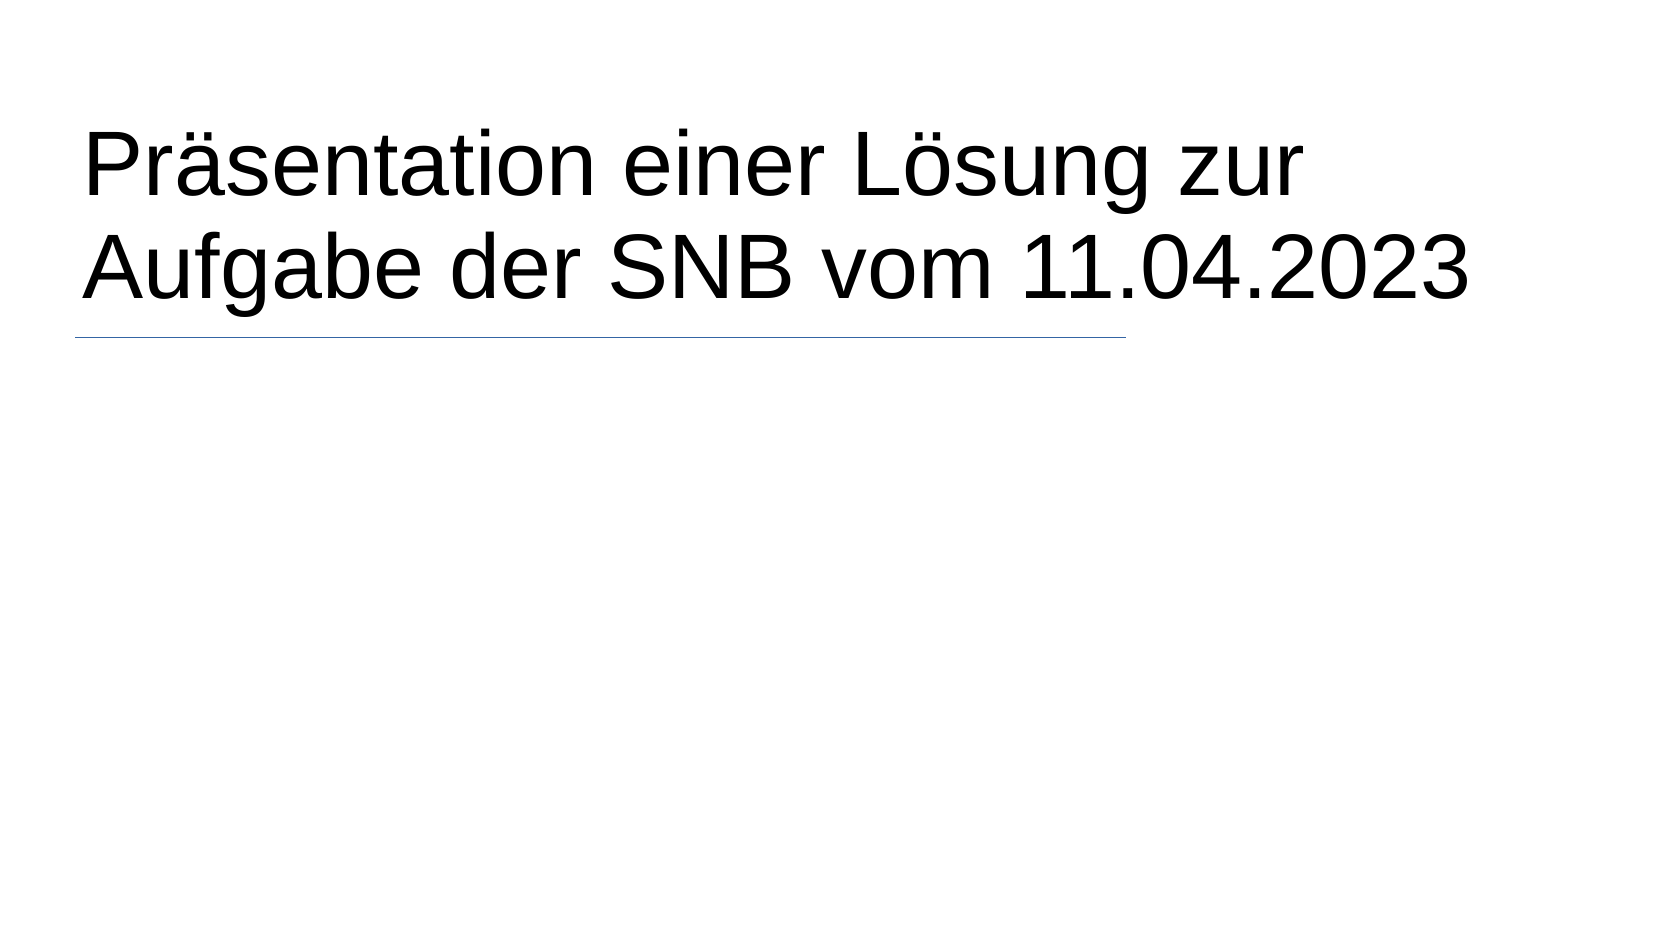

# Präsentation einer Lösung zur Aufgabe der SNB vom 11.04.2023